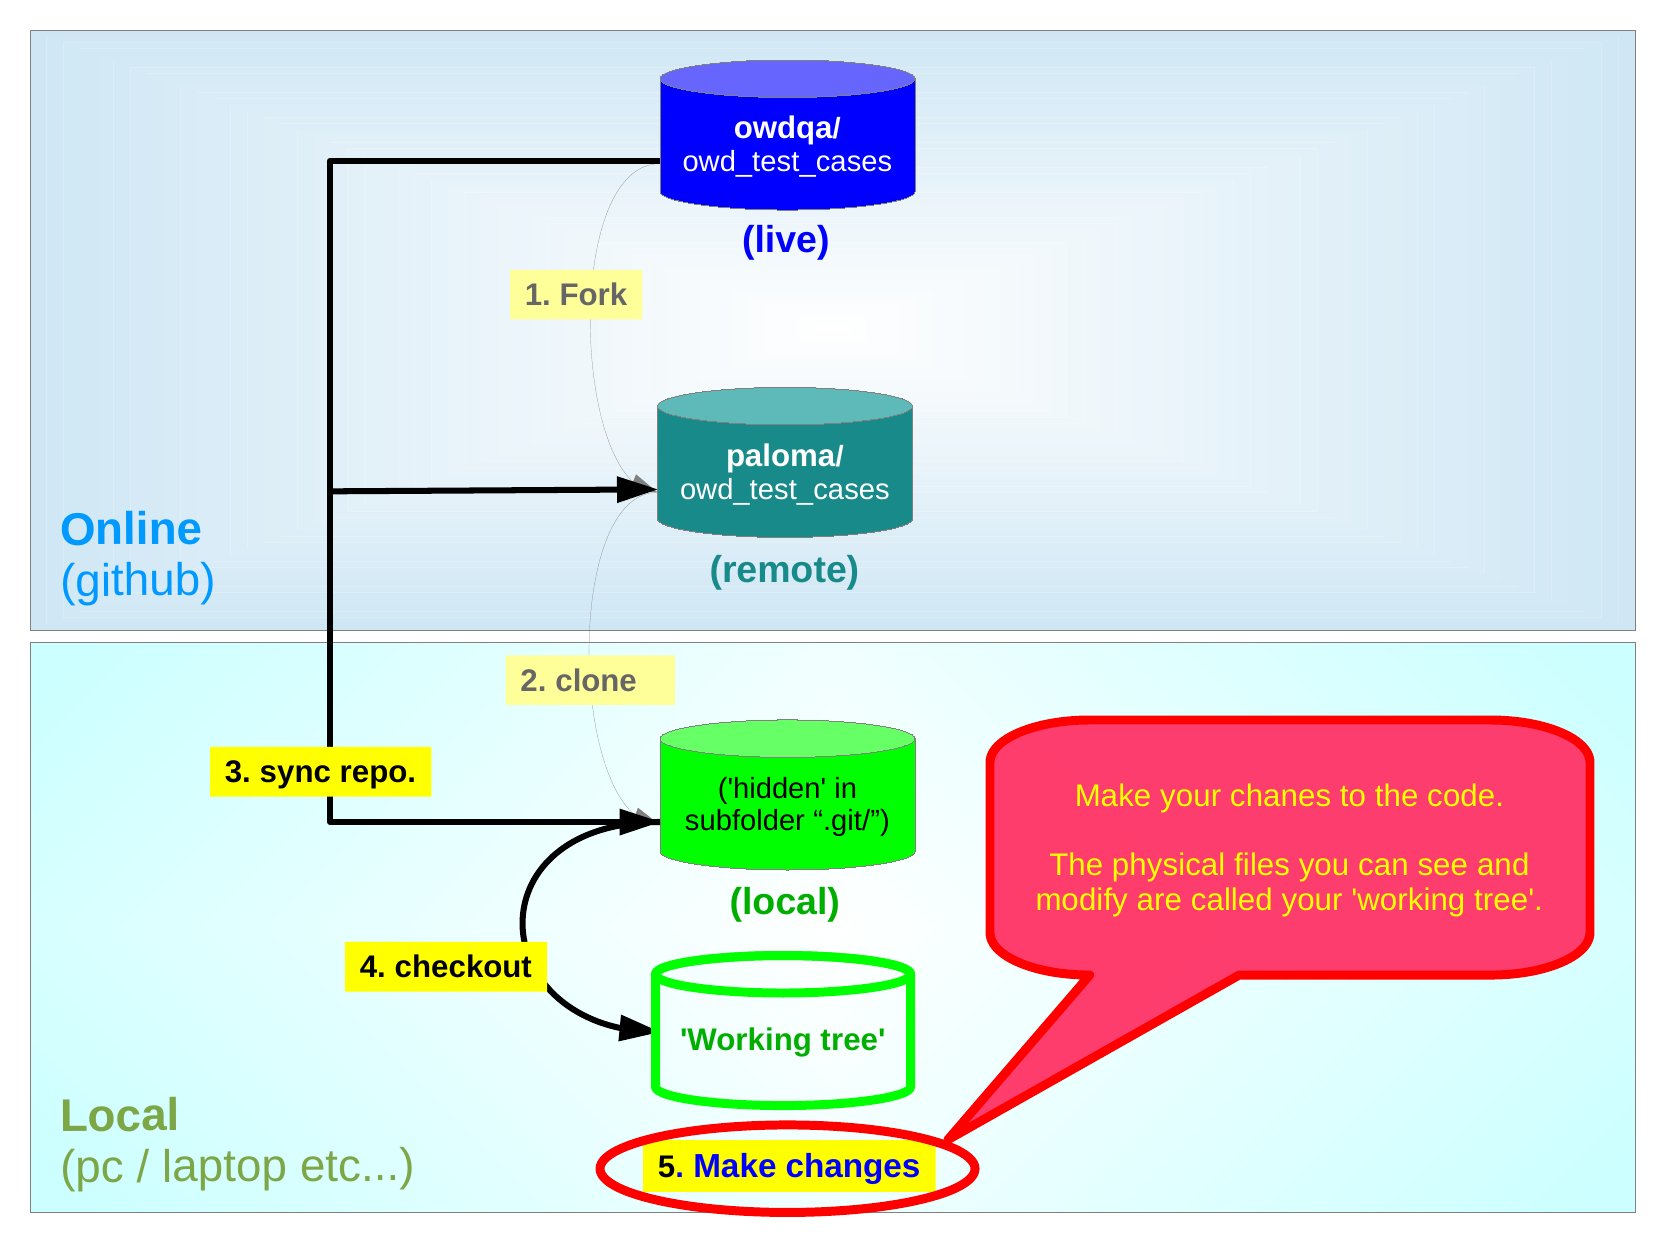

owdqa/
owd_test_cases
(live)
1. Fork
paloma/
owd_test_cases
(remote)
Online
(github)
2. clone
('hidden' in
subfolder “.git/”)
(local)
Make your chanes to the code.
The physical files you can see and
modify are called your 'working tree'.
3. sync repo.
4. checkout
'Working tree'
Local
(pc / laptop etc...)
5. Make changes